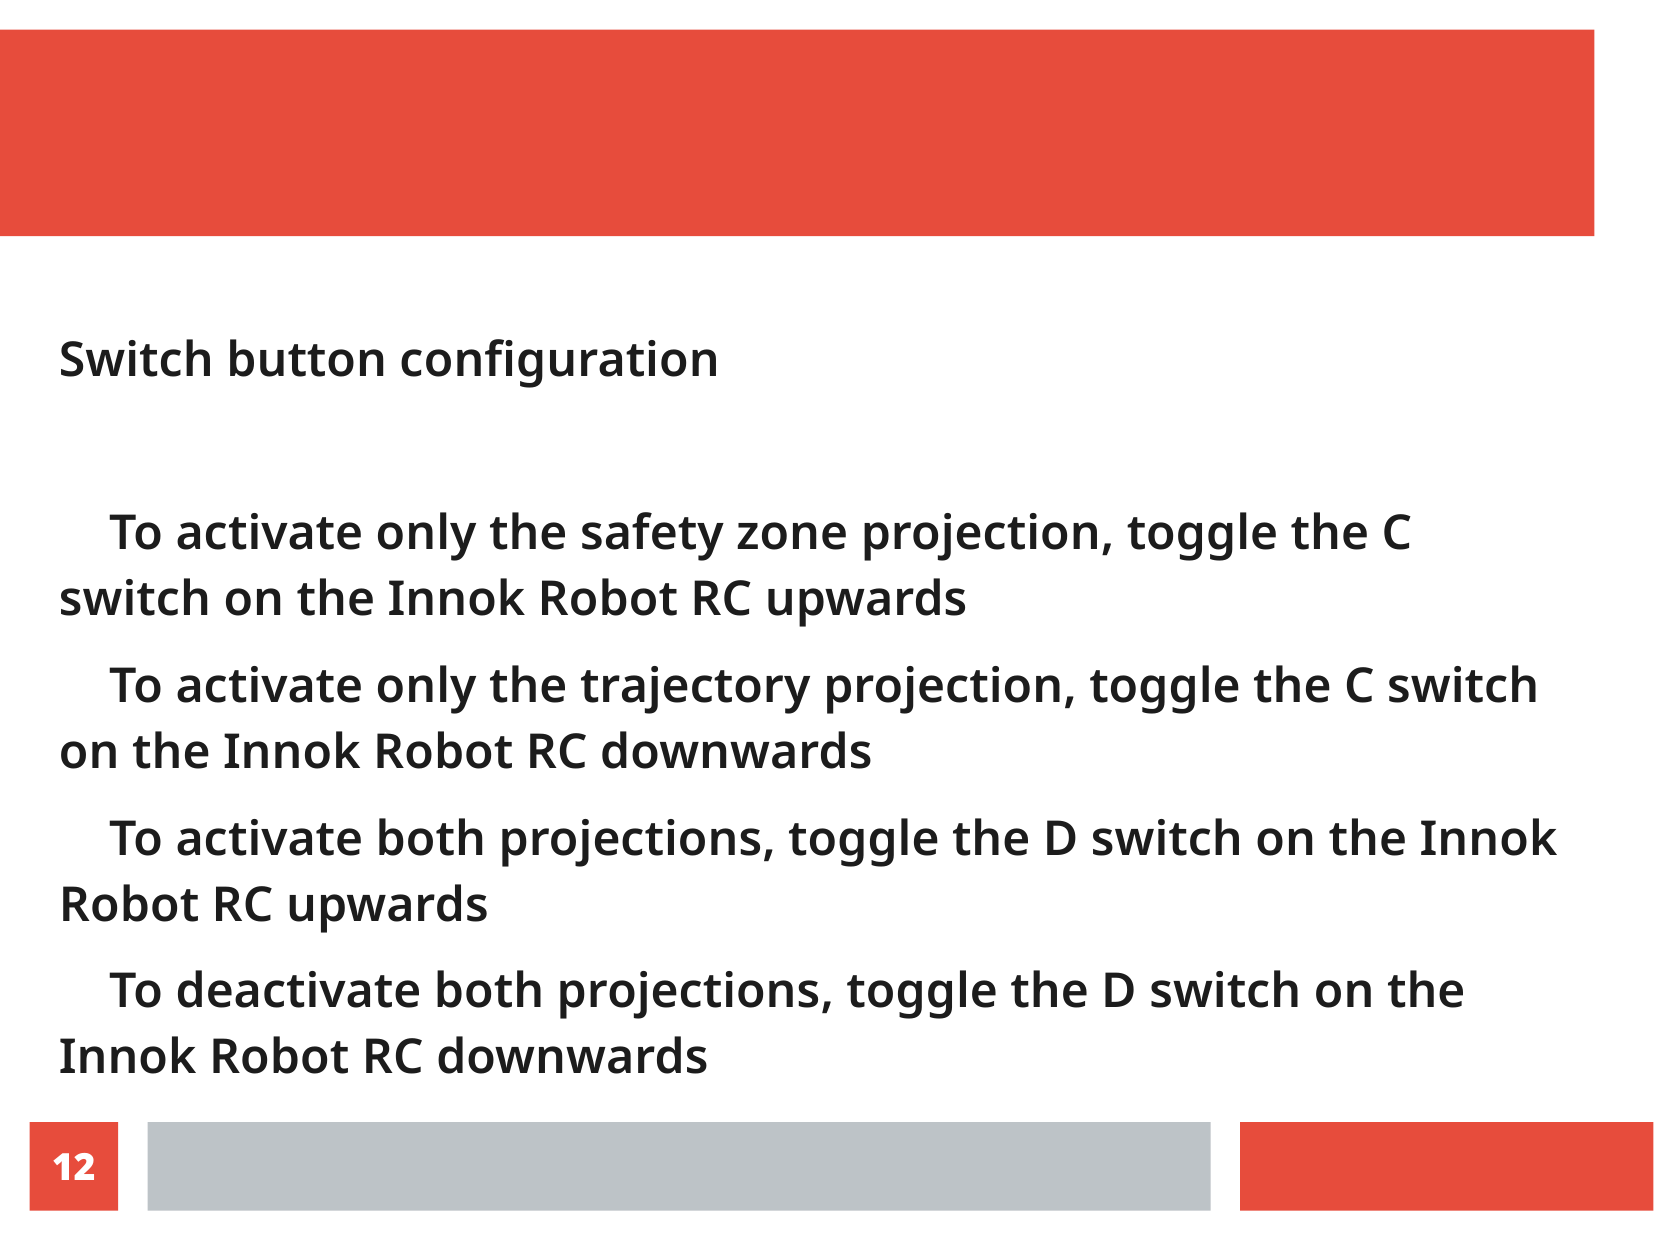

#
Switch button configuration
 To activate only the safety zone projection, toggle the C switch on the Innok Robot RC upwards
 To activate only the trajectory projection, toggle the C switch on the Innok Robot RC downwards
 To activate both projections, toggle the D switch on the Innok Robot RC upwards
 To deactivate both projections, toggle the D switch on the Innok Robot RC downwards
12